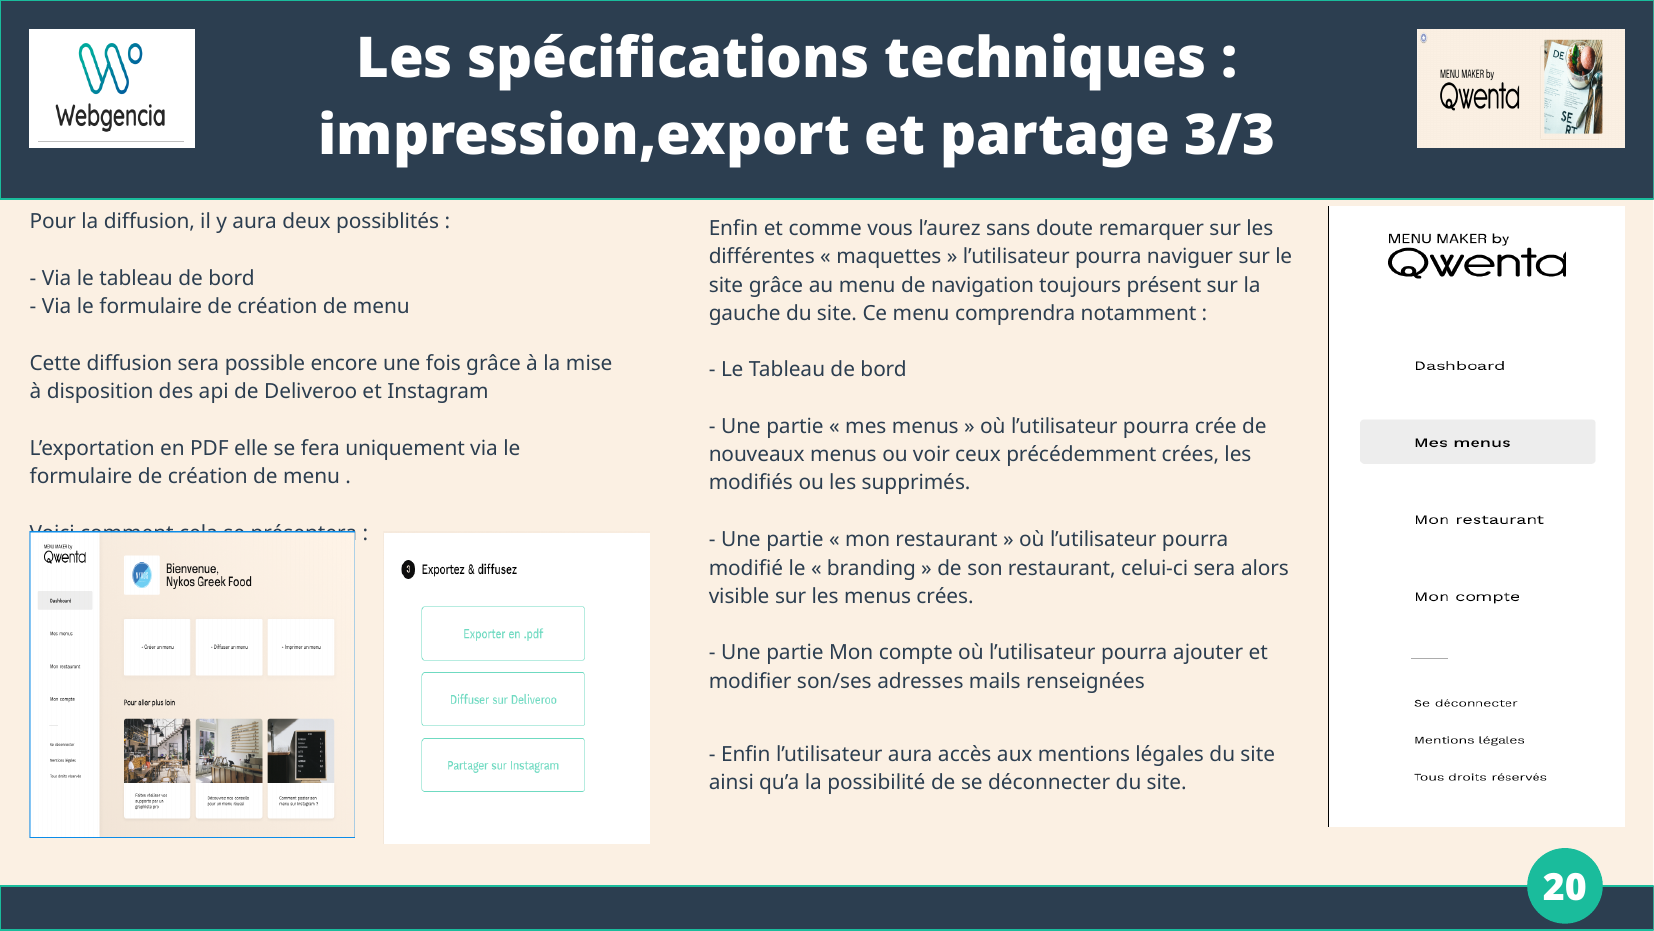

# Les spécifications techniques : impression,export et partage 3/3
Enfin et comme vous l’aurez sans doute remarquer sur les différentes « maquettes » l’utilisateur pourra naviguer sur le site grâce au menu de navigation toujours présent sur la gauche du site. Ce menu comprendra notamment :
- Le Tableau de bord
- Une partie « mes menus » où l’utilisateur pourra crée de nouveaux menus ou voir ceux précédemment crées, les modifiés ou les supprimés.
- Une partie « mon restaurant » où l’utilisateur pourra modifié le « branding » de son restaurant, celui-ci sera alors visible sur les menus crées.
- Une partie Mon compte où l’utilisateur pourra ajouter et modifier son/ses adresses mails renseignées
- Enfin l’utilisateur aura accès aux mentions légales du site ainsi qu’a la possibilité de se déconnecter du site.
Pour la diffusion, il y aura deux possiblités :
- Via le tableau de bord
- Via le formulaire de création de menu
Cette diffusion sera possible encore une fois grâce à la mise à disposition des api de Deliveroo et Instagram
L’exportation en PDF elle se fera uniquement via le formulaire de création de menu .
Voici comment cela se présentera :
20